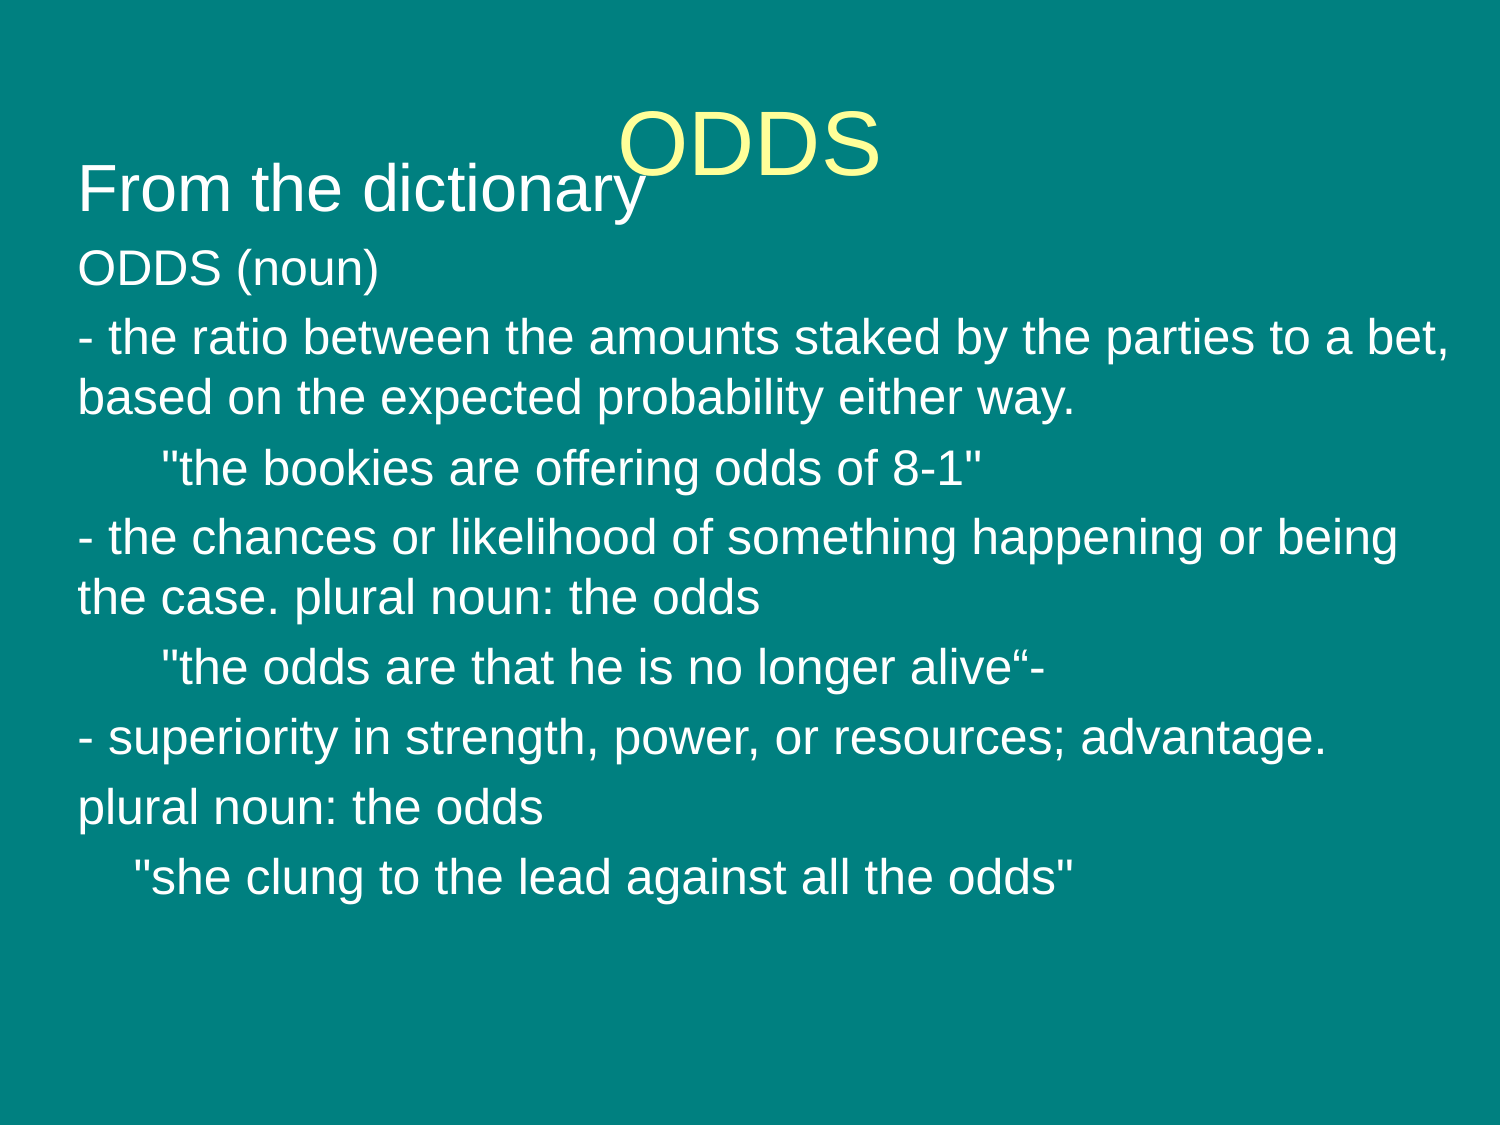

# ODDS
From the dictionary
ODDS (noun)
- the ratio between the amounts staked by the parties to a bet, based on the expected probability either way.
 "the bookies are offering odds of 8-1"
- the chances or likelihood of something happening or being the case. plural noun: the odds
 "the odds are that he is no longer alive“-
- superiority in strength, power, or resources; advantage.
plural noun: the odds
 "she clung to the lead against all the odds"